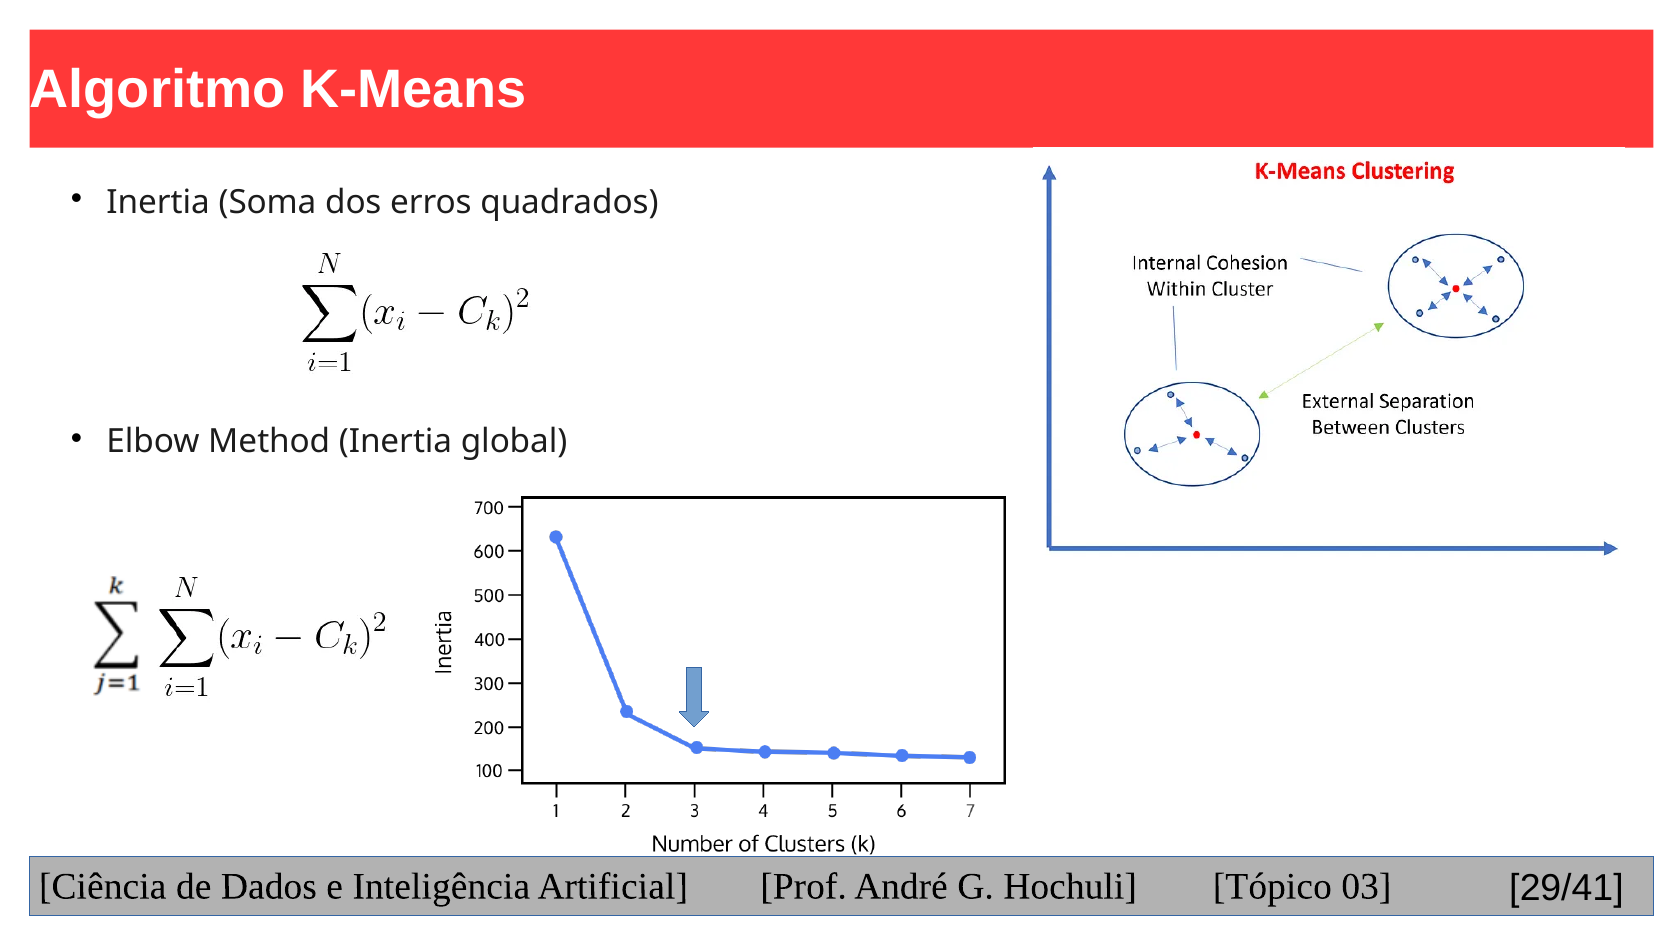

# Algoritmo K-Means
Inertia (Soma dos erros quadrados)
Elbow Method (Inertia global)